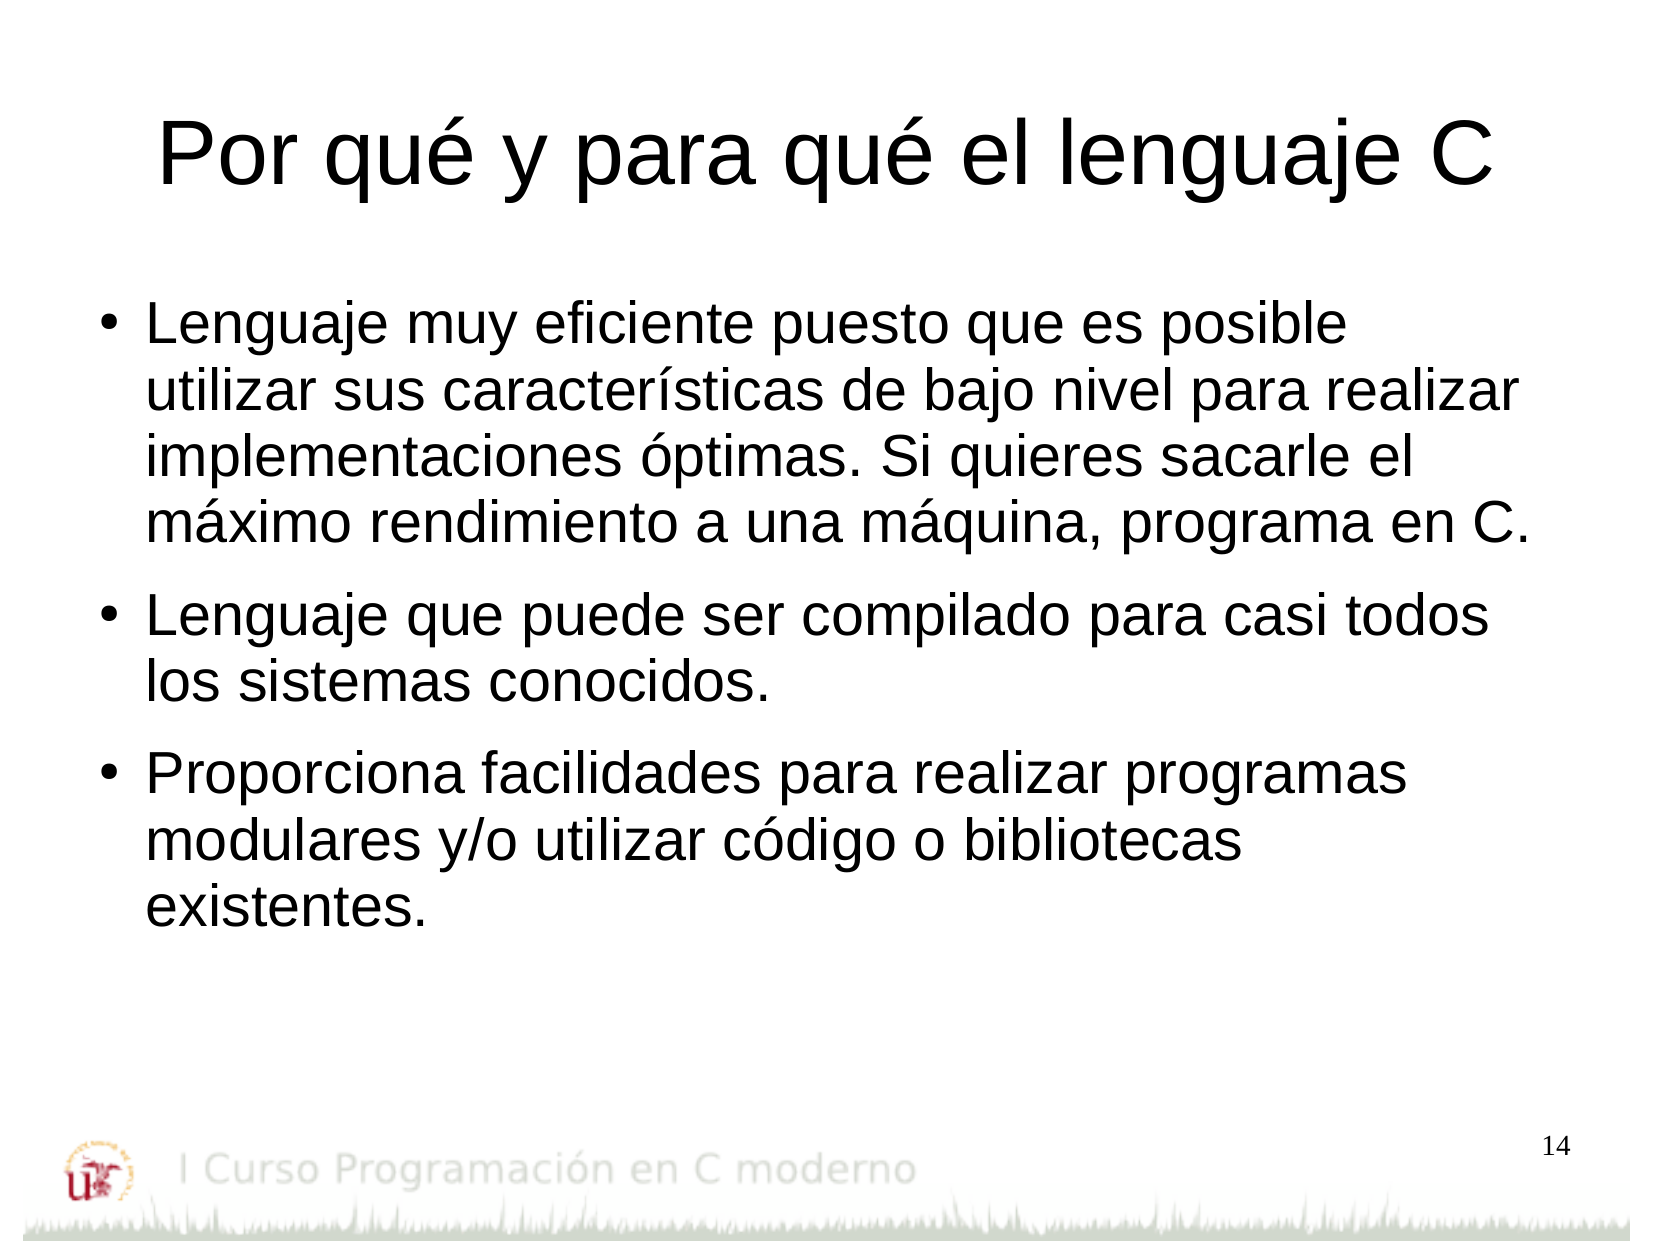

# Por qué y para qué el lenguaje C
Lenguaje muy eficiente puesto que es posible utilizar sus características de bajo nivel para realizar implementaciones óptimas. Si quieres sacarle el máximo rendimiento a una máquina, programa en C.
Lenguaje que puede ser compilado para casi todos los sistemas conocidos.
Proporciona facilidades para realizar programas modulares y/o utilizar código o bibliotecas existentes.
14